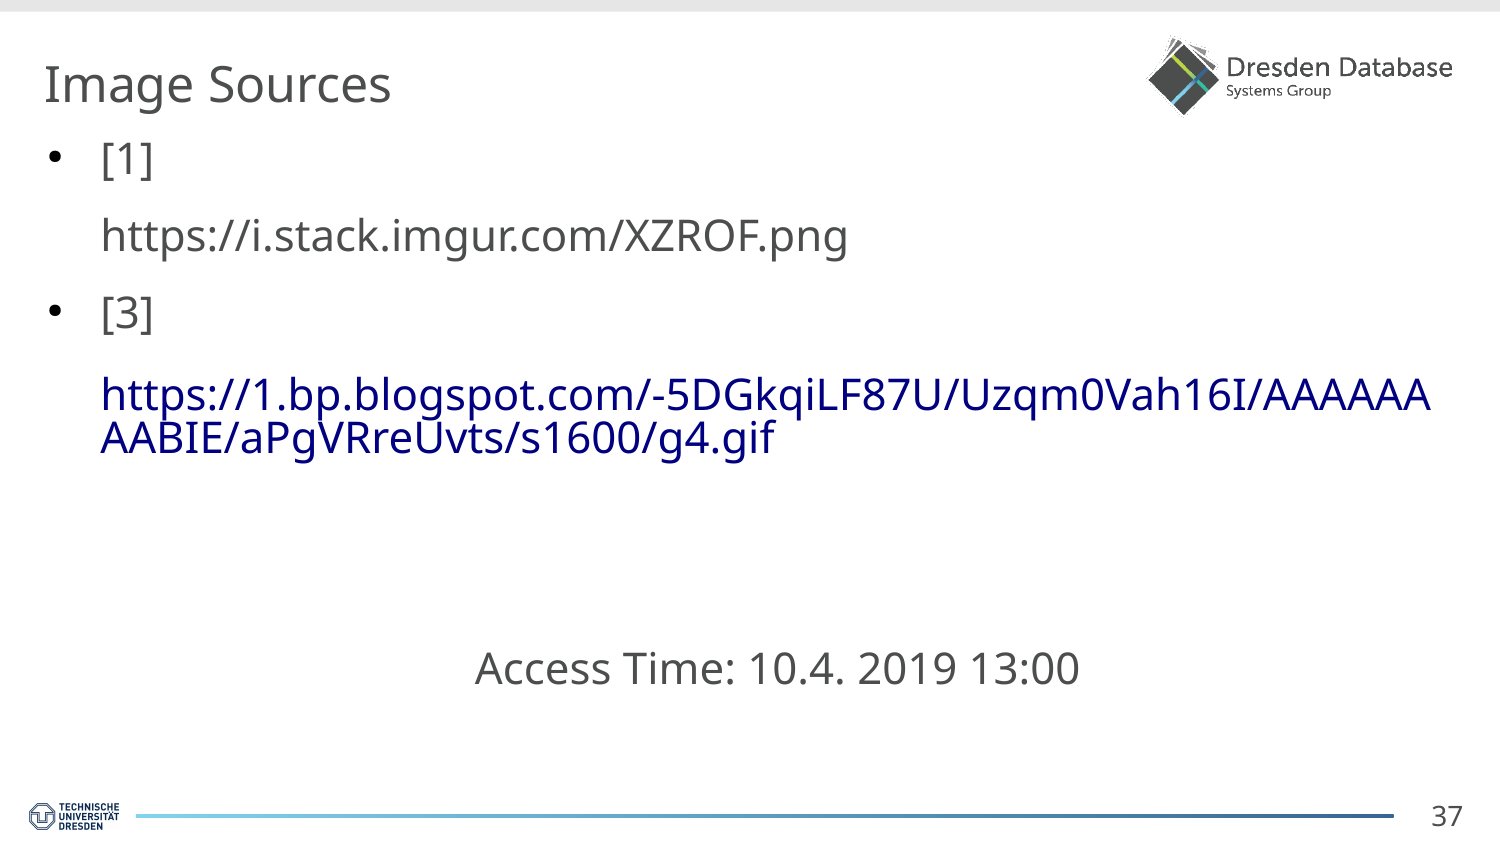

# Image Sources
[1]
https://i.stack.imgur.com/XZROF.png
[3]
https://1.bp.blogspot.com/-5DGkqiLF87U/Uzqm0Vah16I/AAAAAAAABIE/aPgVRreUvts/s1600/g4.gif
Access Time: 10.4. 2019 13:00